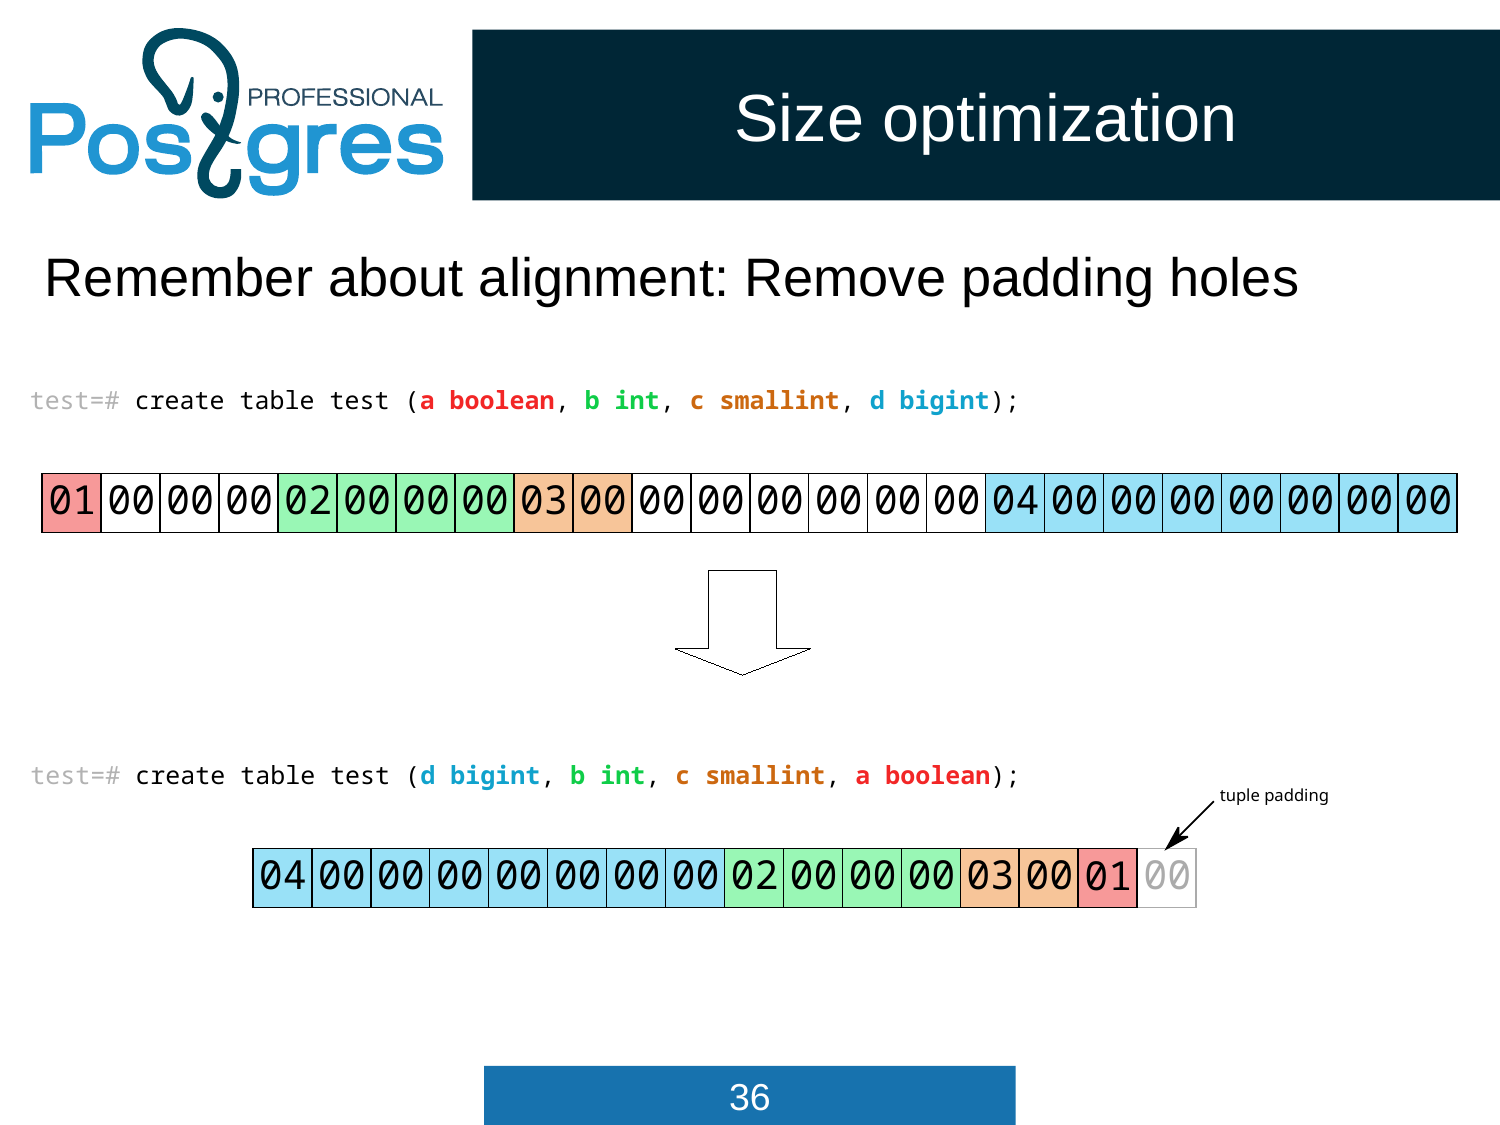

# Size optimization
Remember about alignment: Remove padding holes
test=# create table test (a boolean, b int, c smallint, d bigint);
test=# create table test (d bigint, b int, c smallint, a boolean);